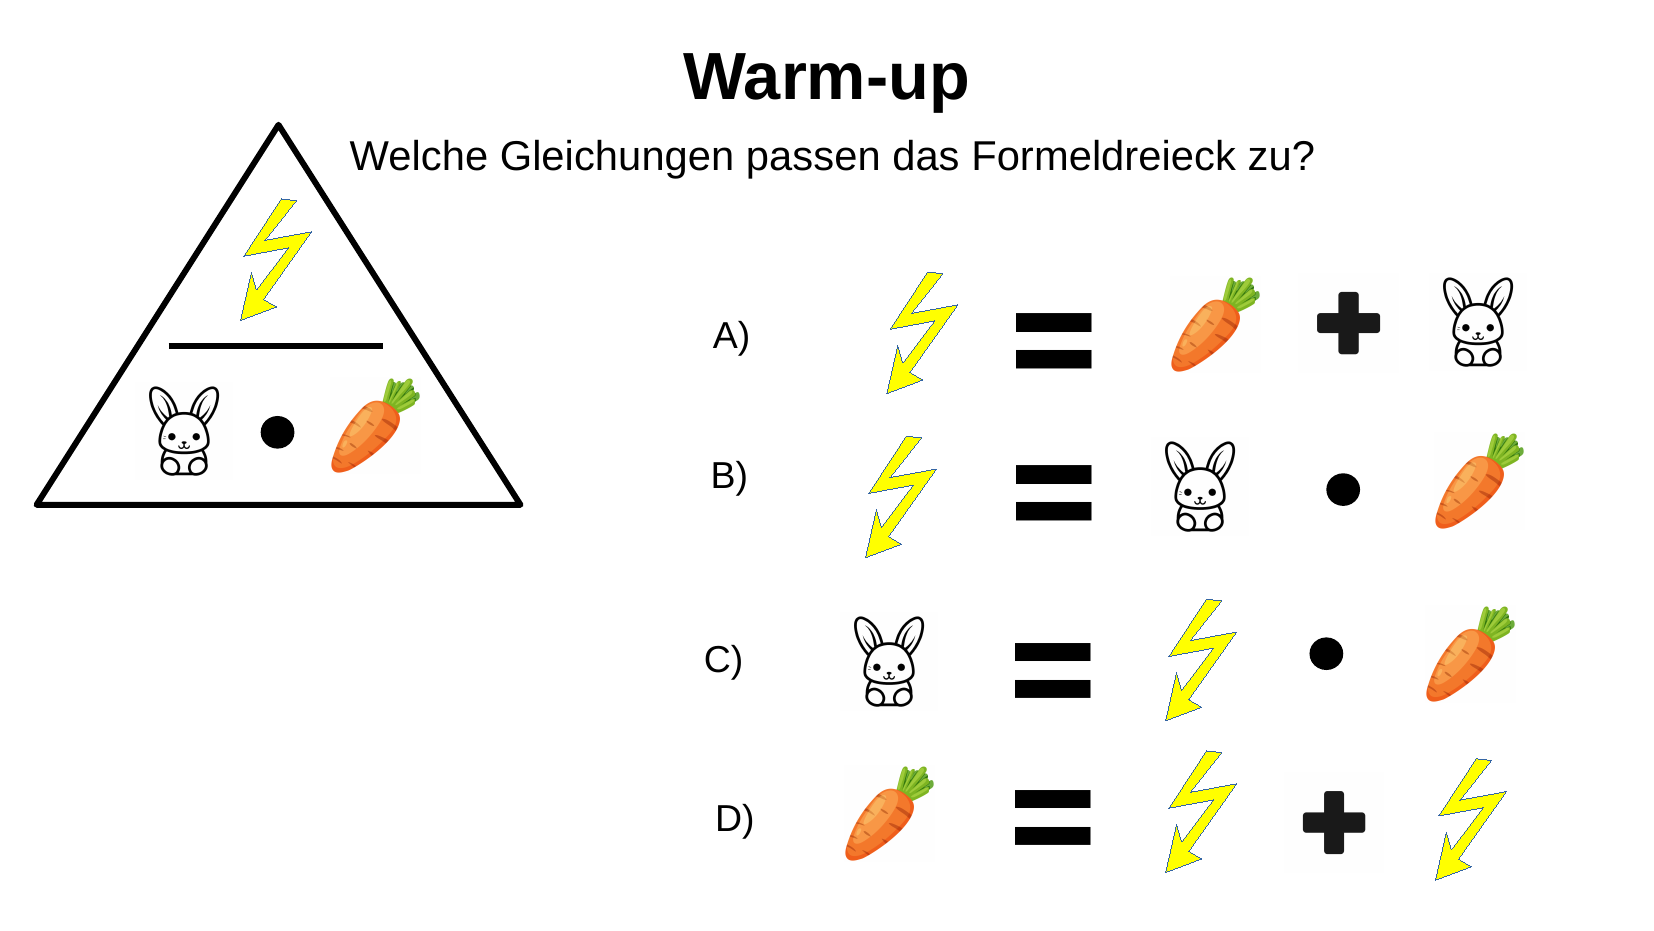

# Warm-up
Welche Gleichungen passen das Formeldreieck zu?
A)
B)
C)
D)